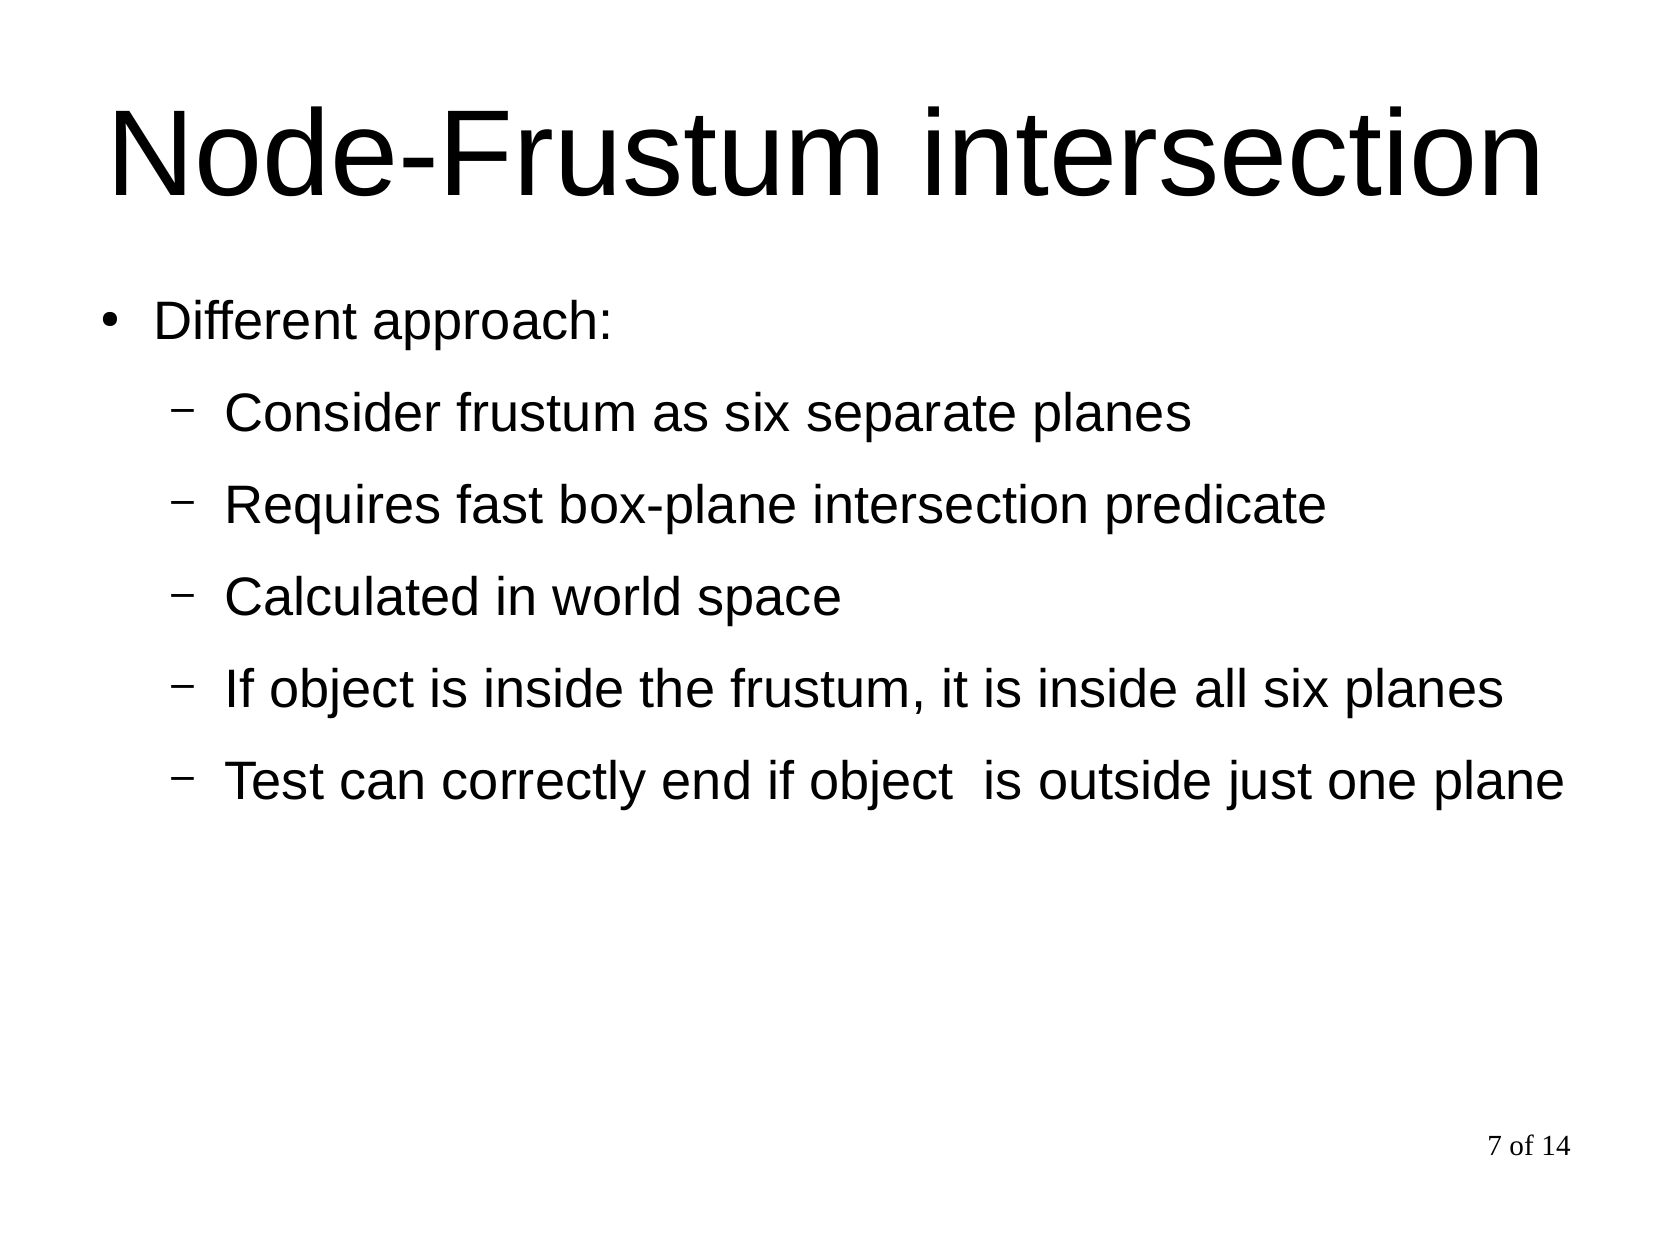

# Node-Frustum intersection
Different approach:
Consider frustum as six separate planes
Requires fast box-plane intersection predicate
Calculated in world space
If object is inside the frustum, it is inside all six planes
Test can correctly end if object is outside just one plane
7